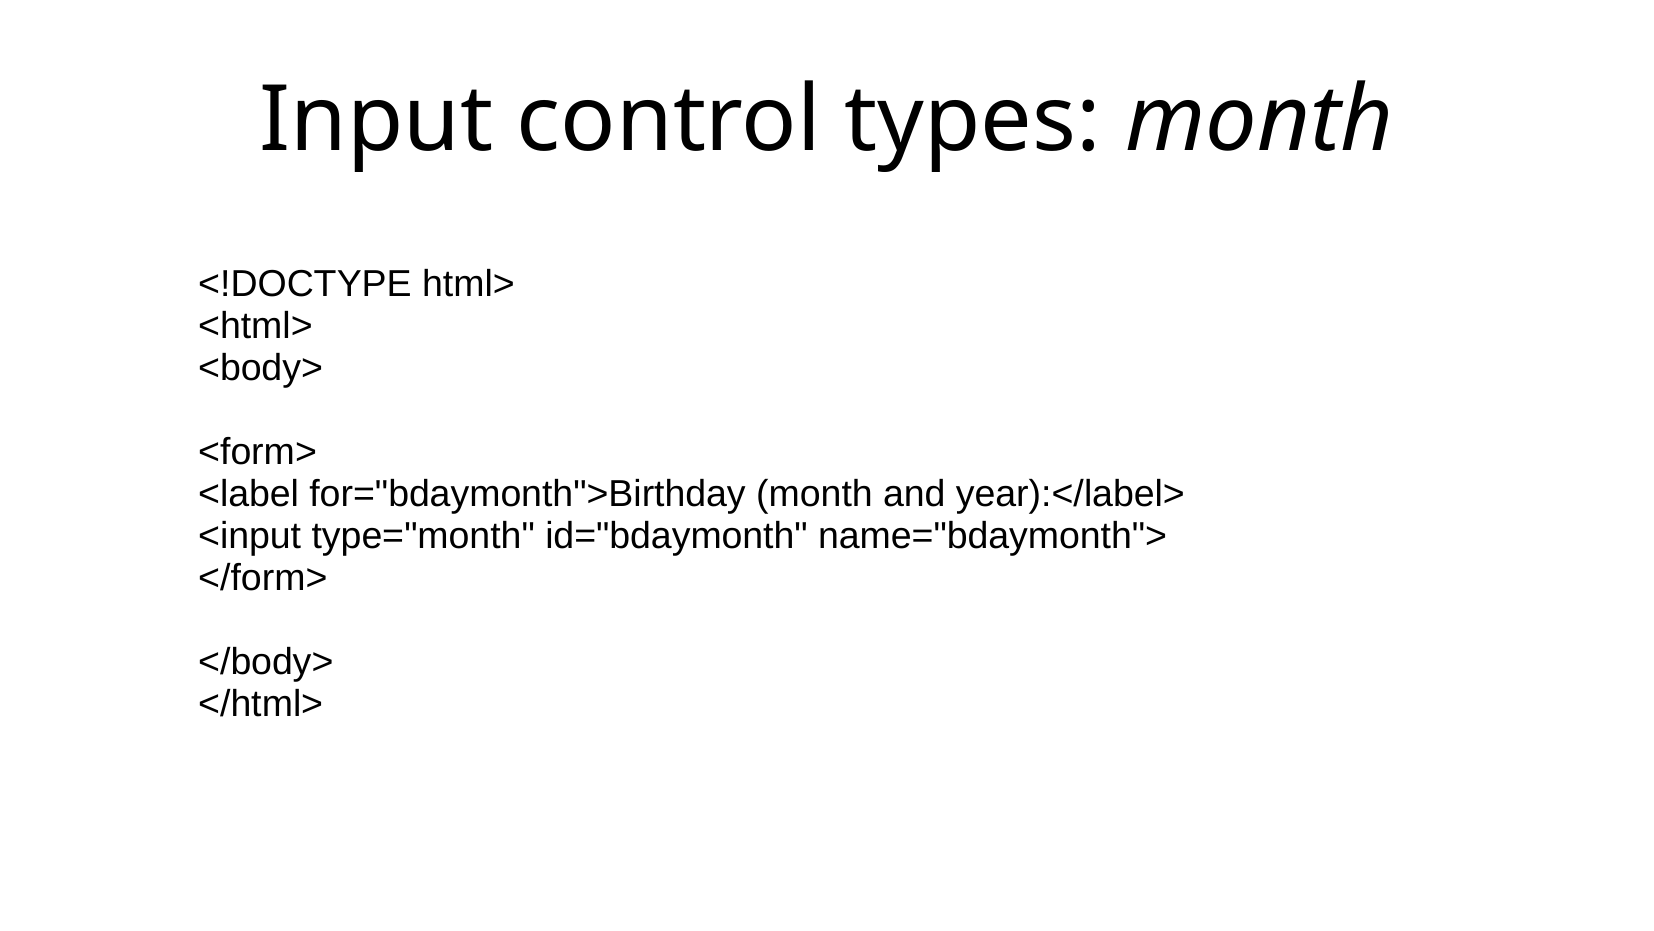

# Input control types: month
<!DOCTYPE html>
<html>
<body>
<form>
<label for="bdaymonth">Birthday (month and year):</label>
<input type="month" id="bdaymonth" name="bdaymonth">
</form>
</body>
</html>